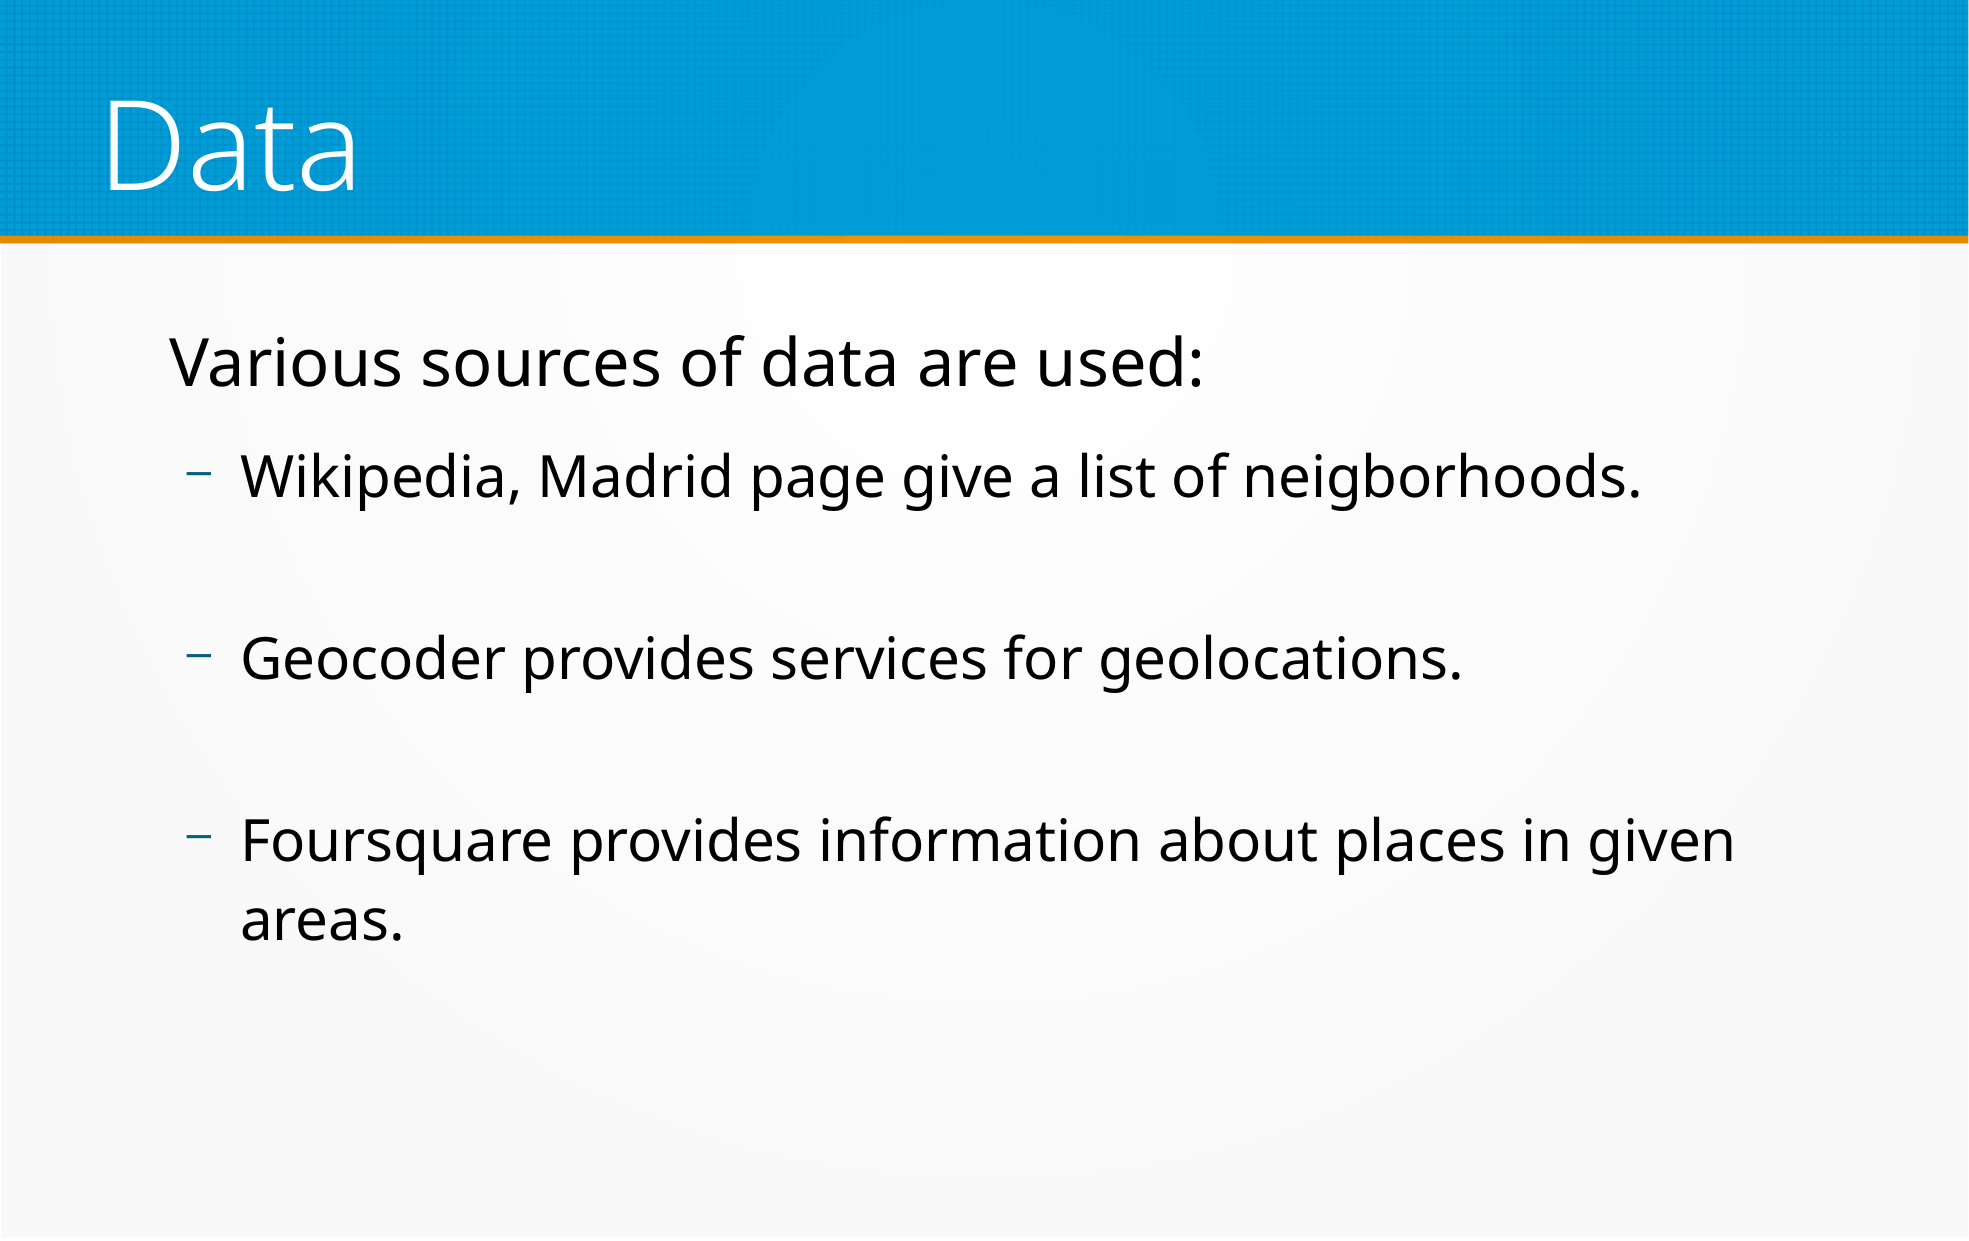

# Data
Various sources of data are used:
Wikipedia, Madrid page give a list of neigborhoods.
Geocoder provides services for geolocations.
Foursquare provides information about places in given areas.